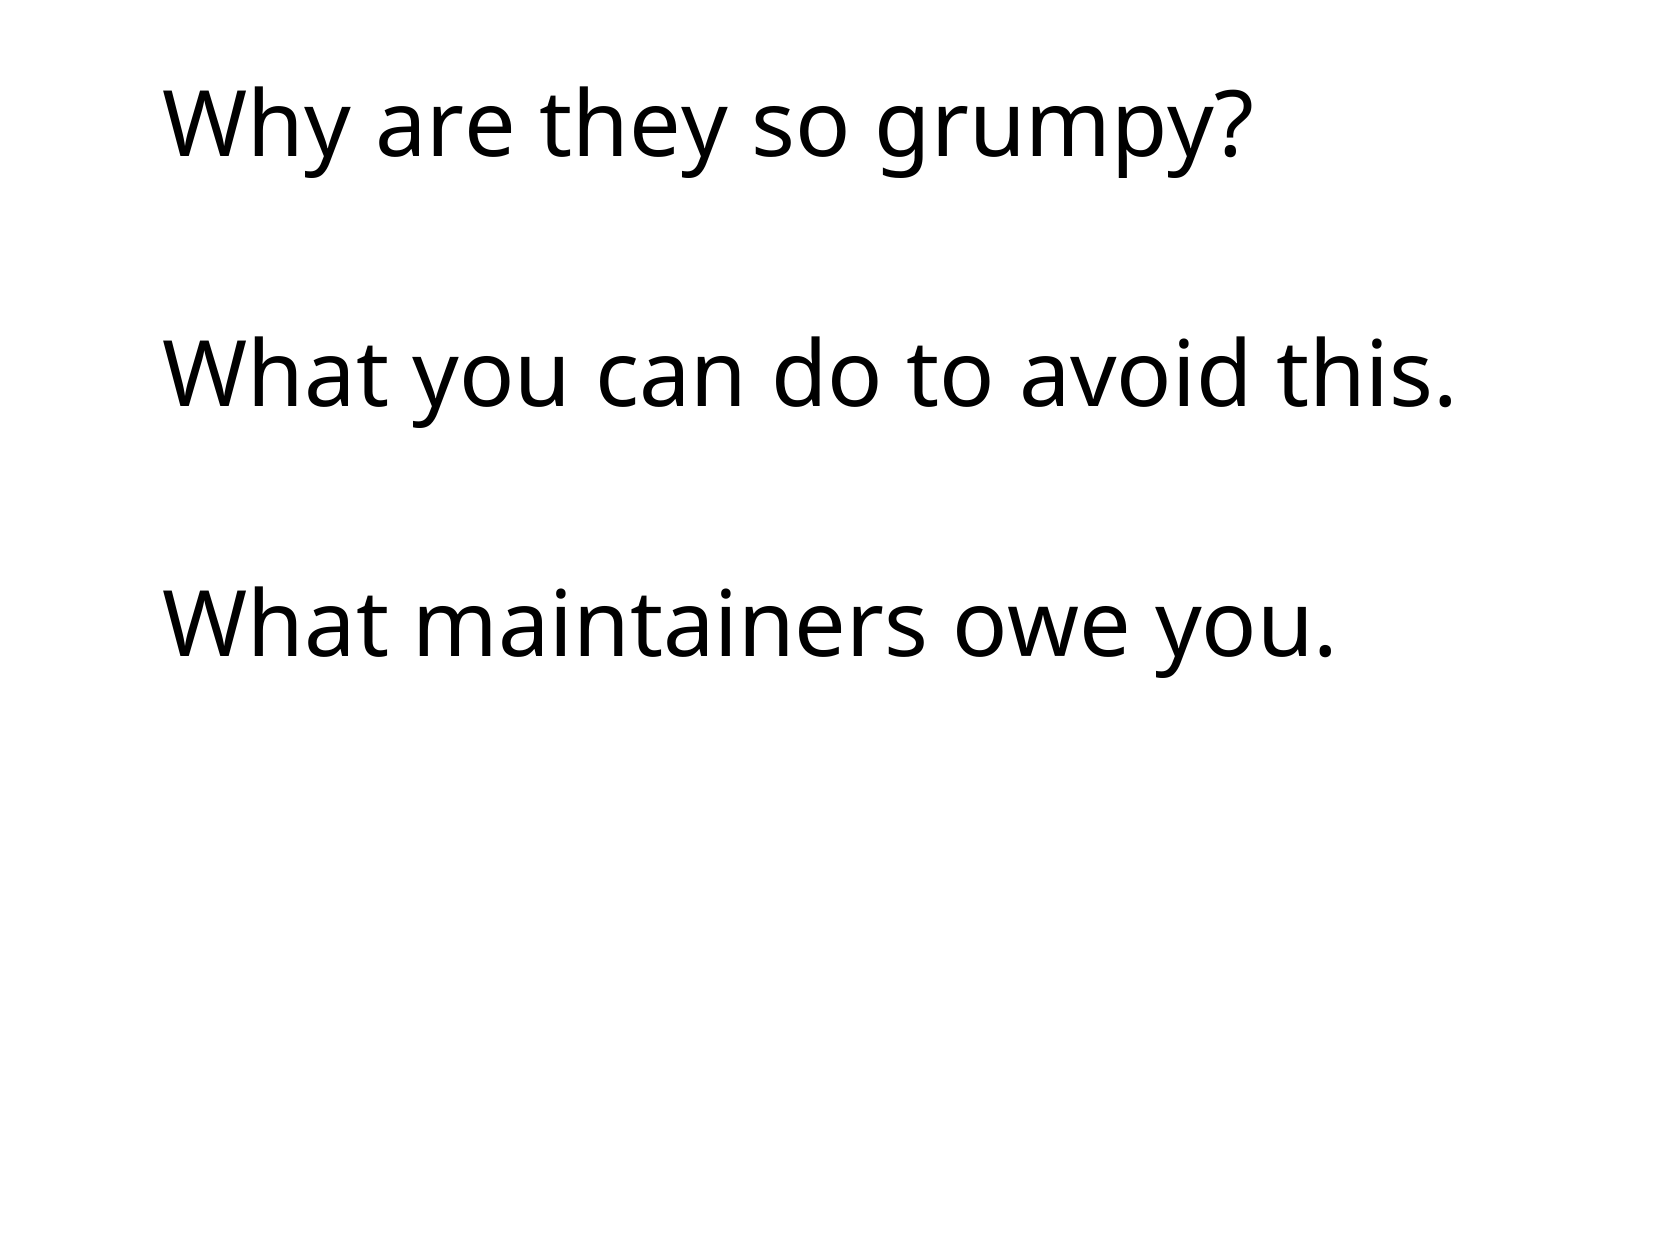

Why are they so grumpy?
What you can do to avoid this.
What maintainers owe you.
2.6.20 to 2.6.24-rc8